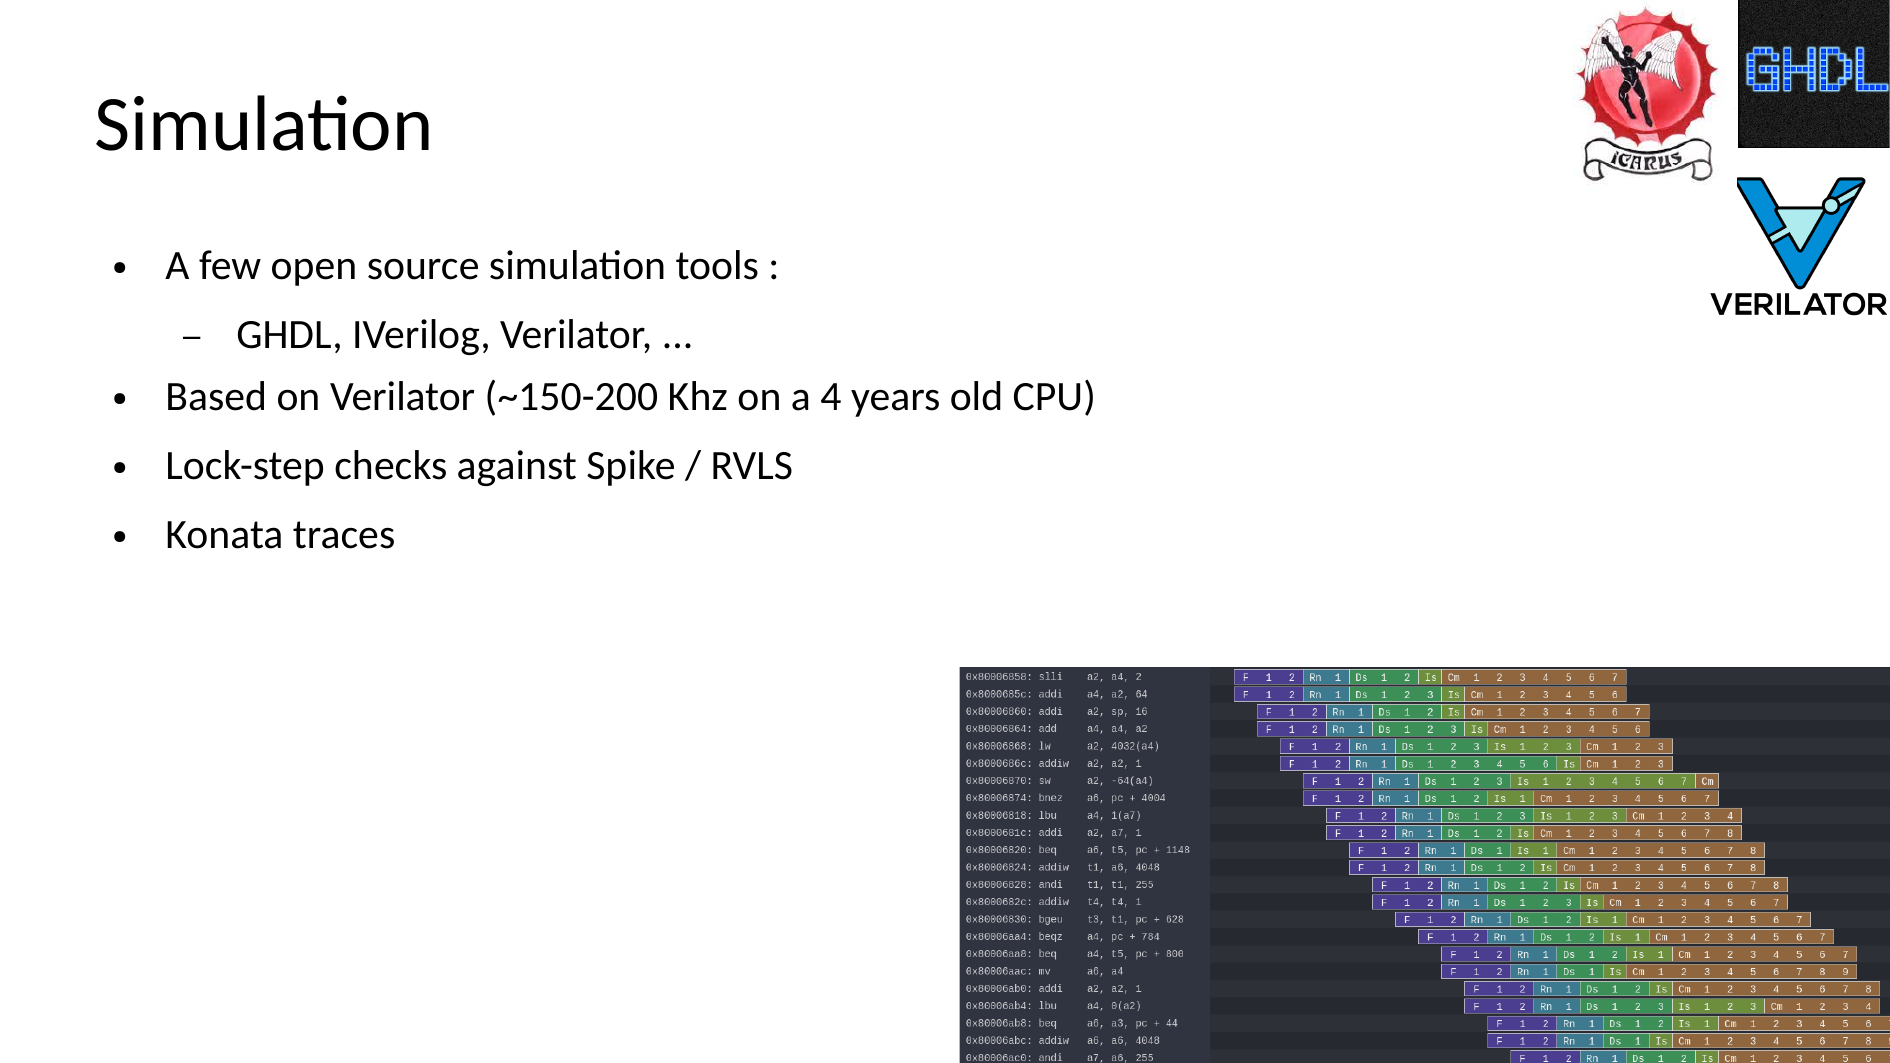

# Simulation
A few open source simulation tools :
GHDL, IVerilog, Verilator, ...
Based on Verilator (~150-200 Khz on a 4 years old CPU)
Lock-step checks against Spike / RVLS
Konata traces